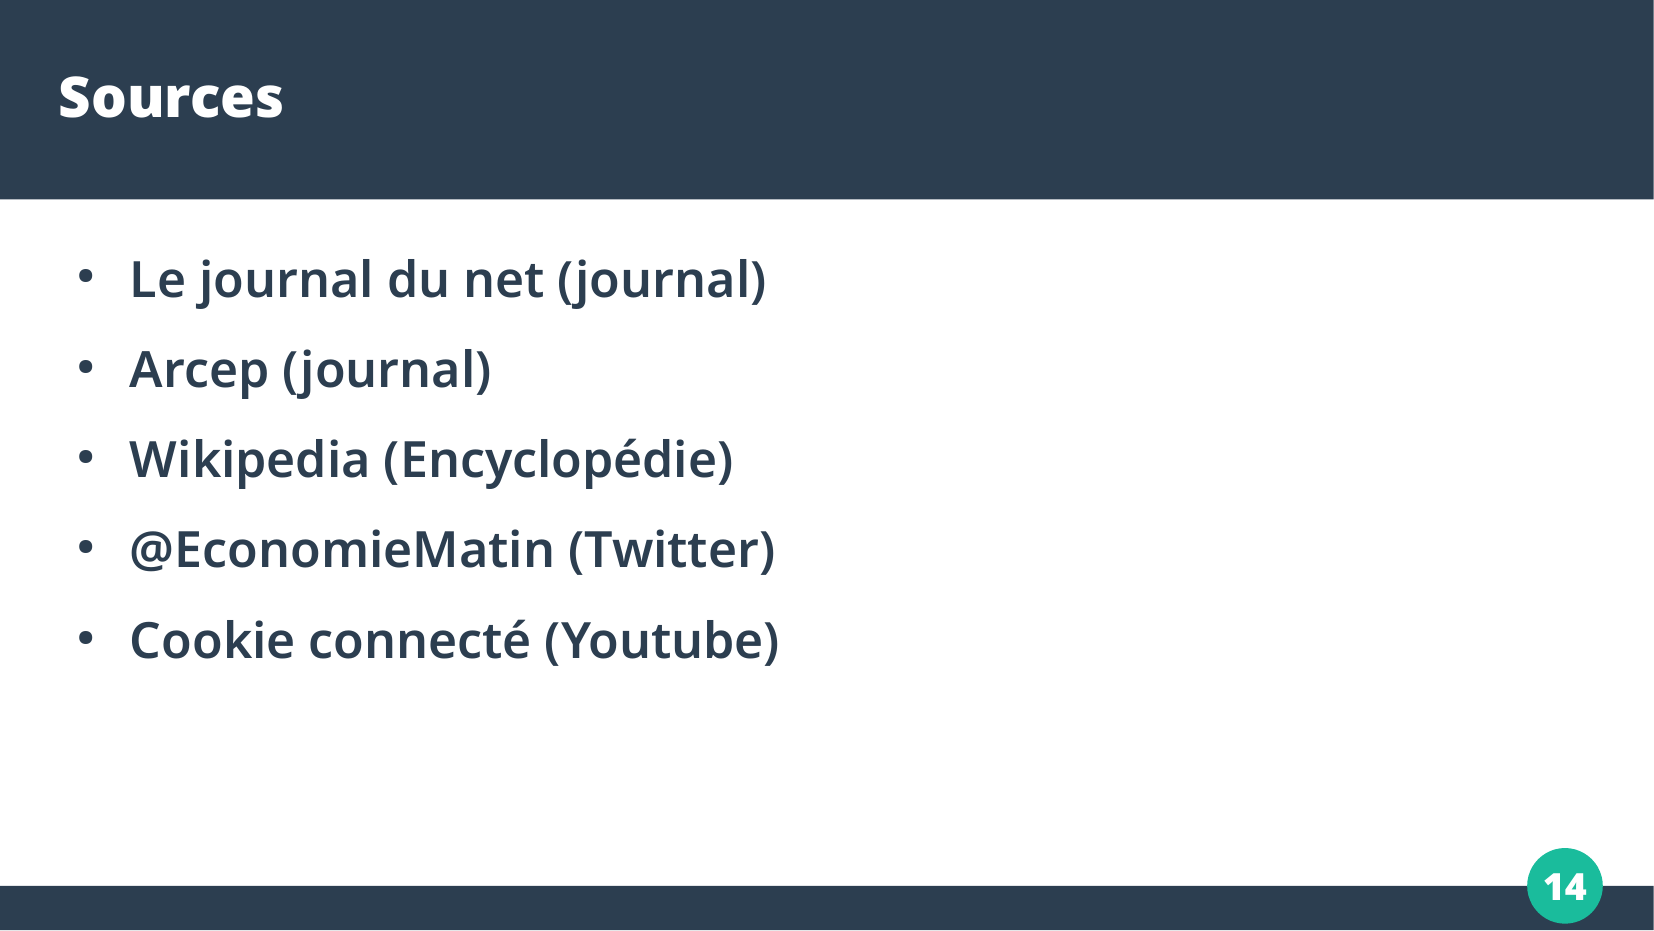

# Sources
Le journal du net (journal)
Arcep (journal)
Wikipedia (Encyclopédie)
@EconomieMatin (Twitter)
Cookie connecté (Youtube)